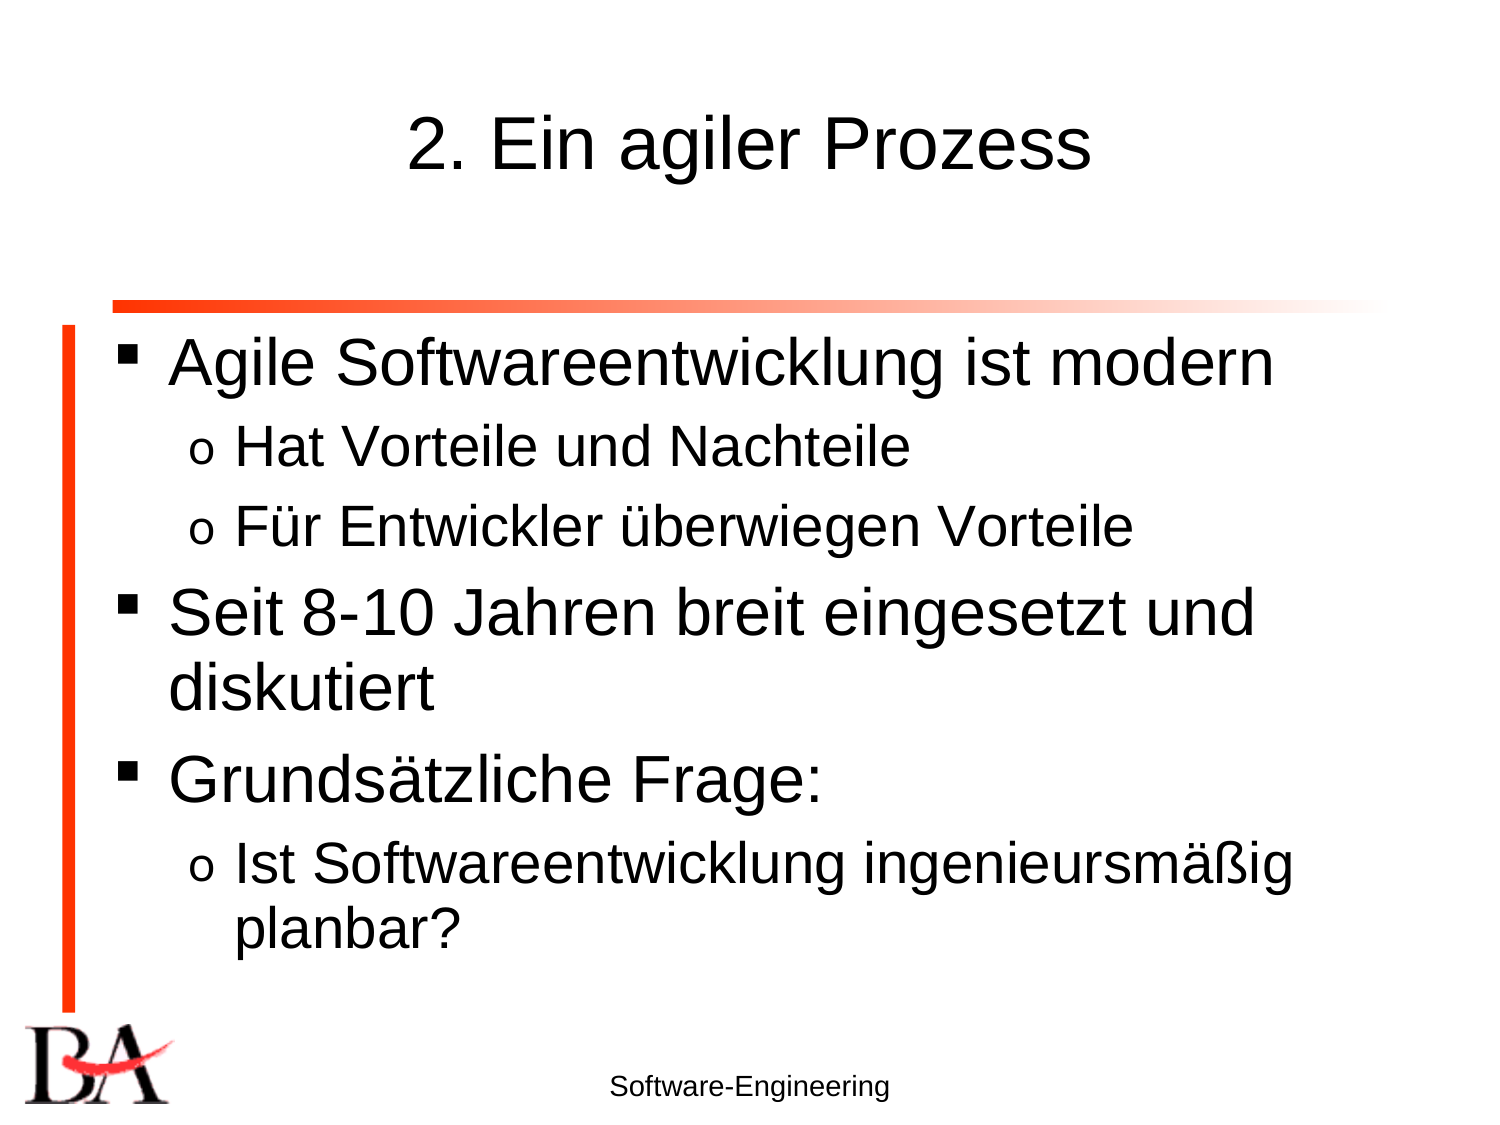

# 2. Ein agiler Prozess
Agile Softwareentwicklung ist modern
Hat Vorteile und Nachteile
Für Entwickler überwiegen Vorteile
Seit 8-10 Jahren breit eingesetzt und diskutiert
Grundsätzliche Frage:
Ist Softwareentwicklung ingenieursmäßig planbar?